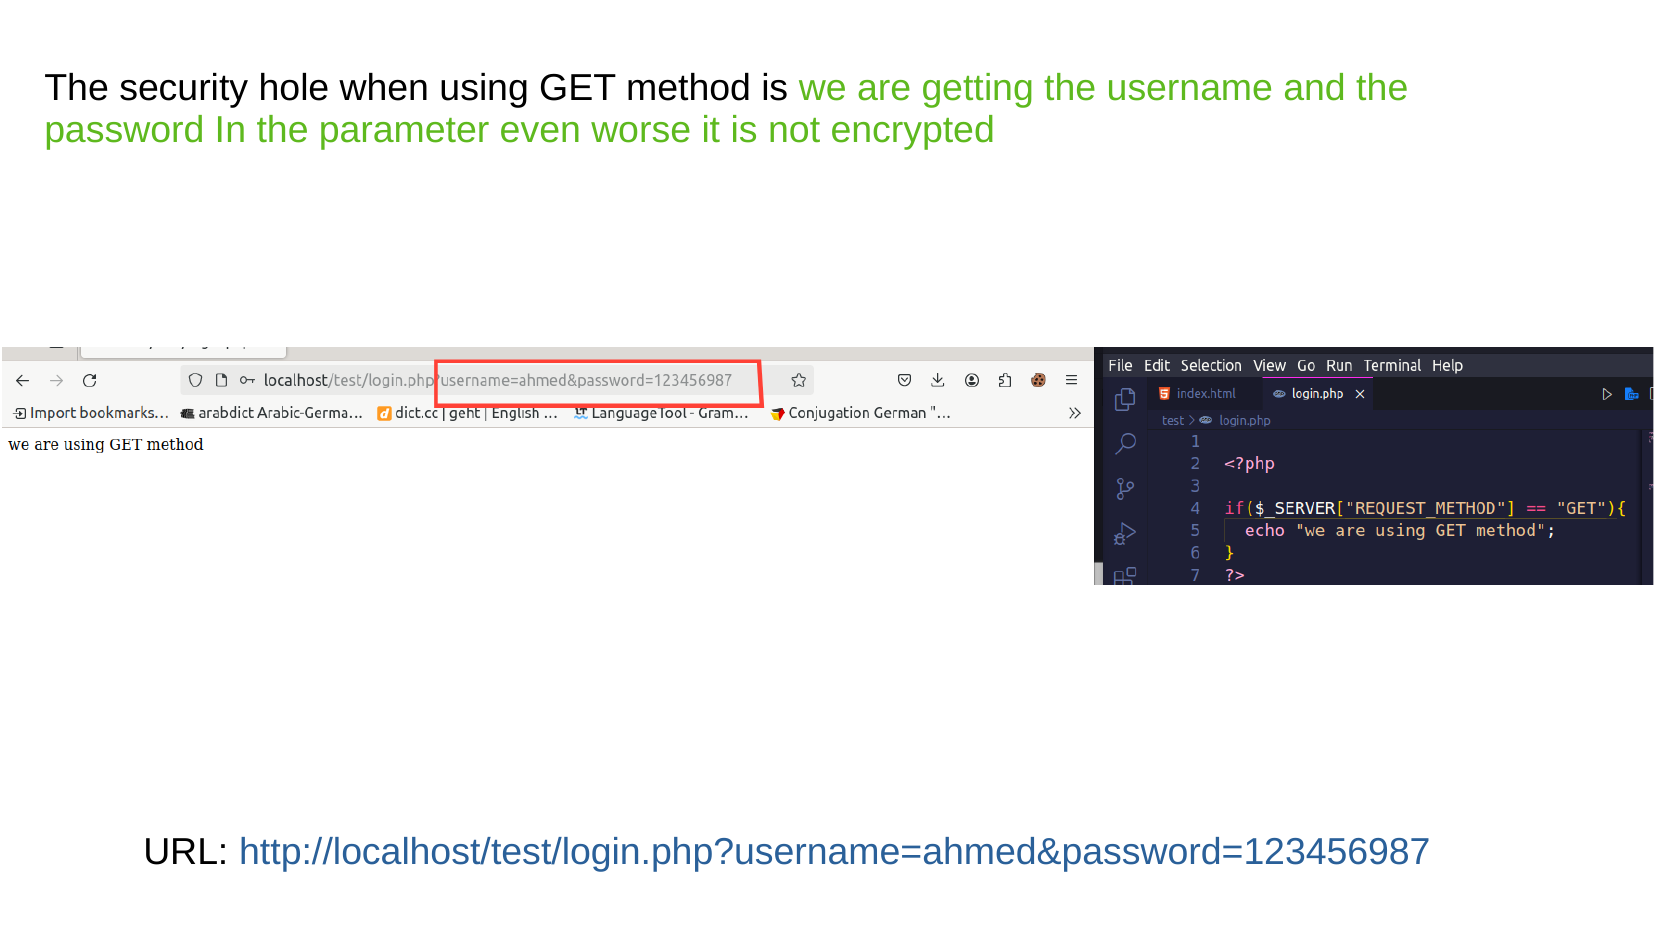

The security hole when using GET method is we are getting the username and the
password In the parameter even worse it is not encrypted
 URL: http://localhost/test/login.php?username=ahmed&password=123456987